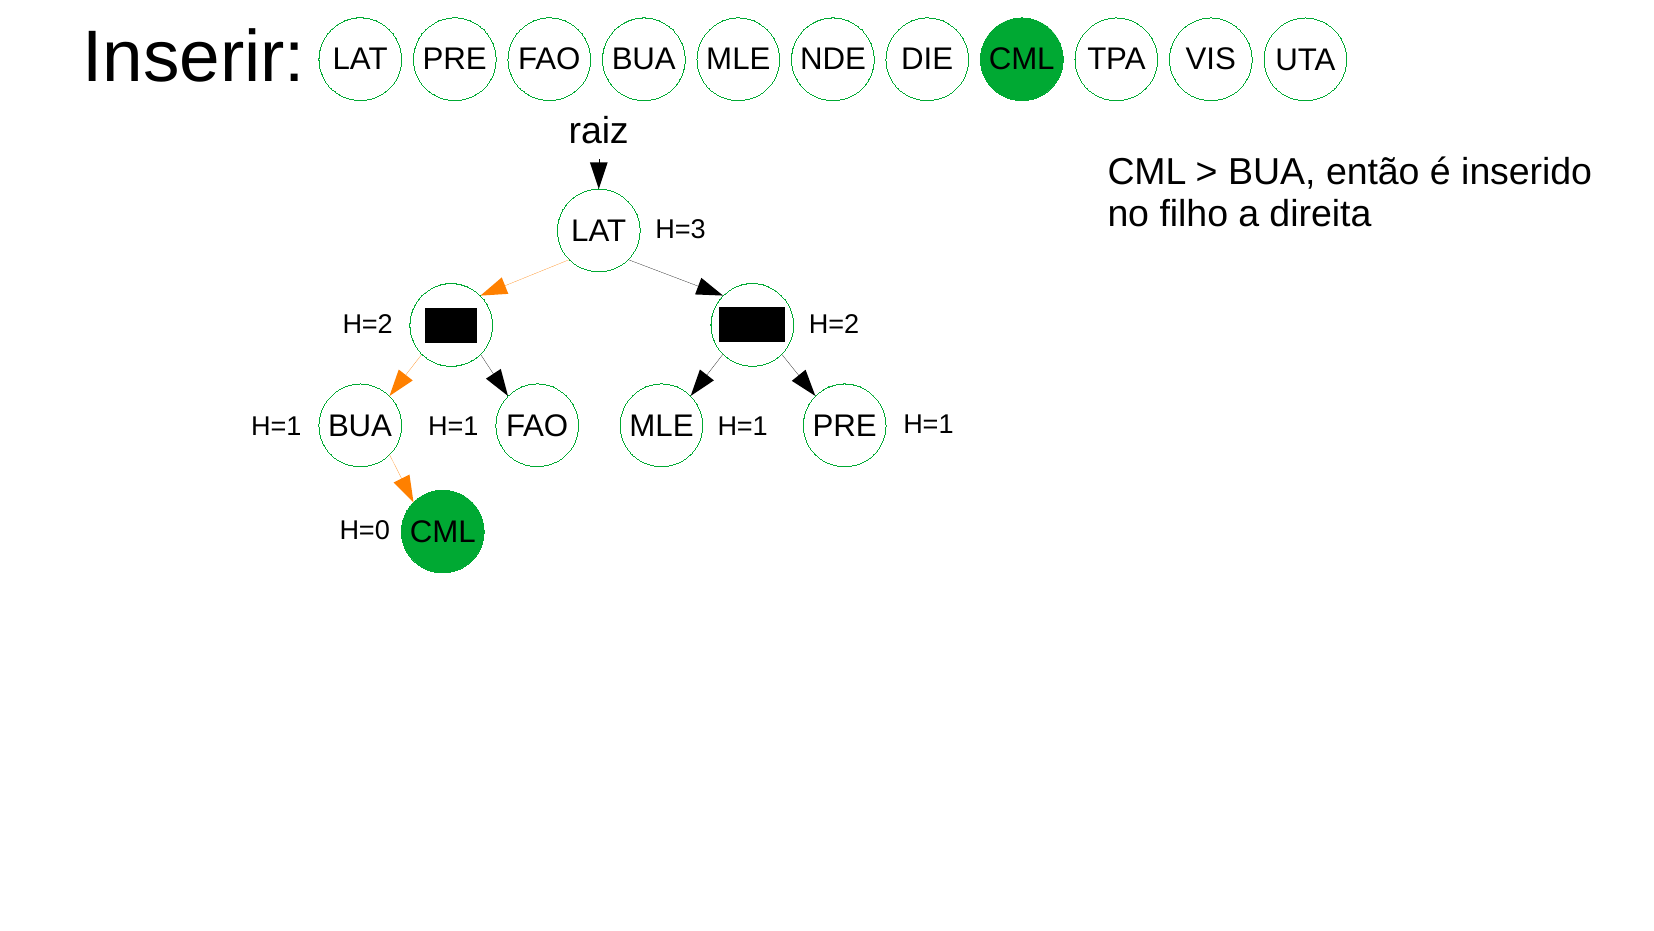

# Inserir:
LAT
LAT
PRE
FAO
BUA
MLE
NDE
DIE
BUA
NDE
CML
TPA
VIS
UTA
raiz
CML > BUA, então é inserido
no filho a direita
LAT
H=3
NDE
DIE
NDE
DIE
H=2
H=2
FAO
MLE
PRE
BUA
PRE
H=1
H=1
H=1
H=1
CML
H=0